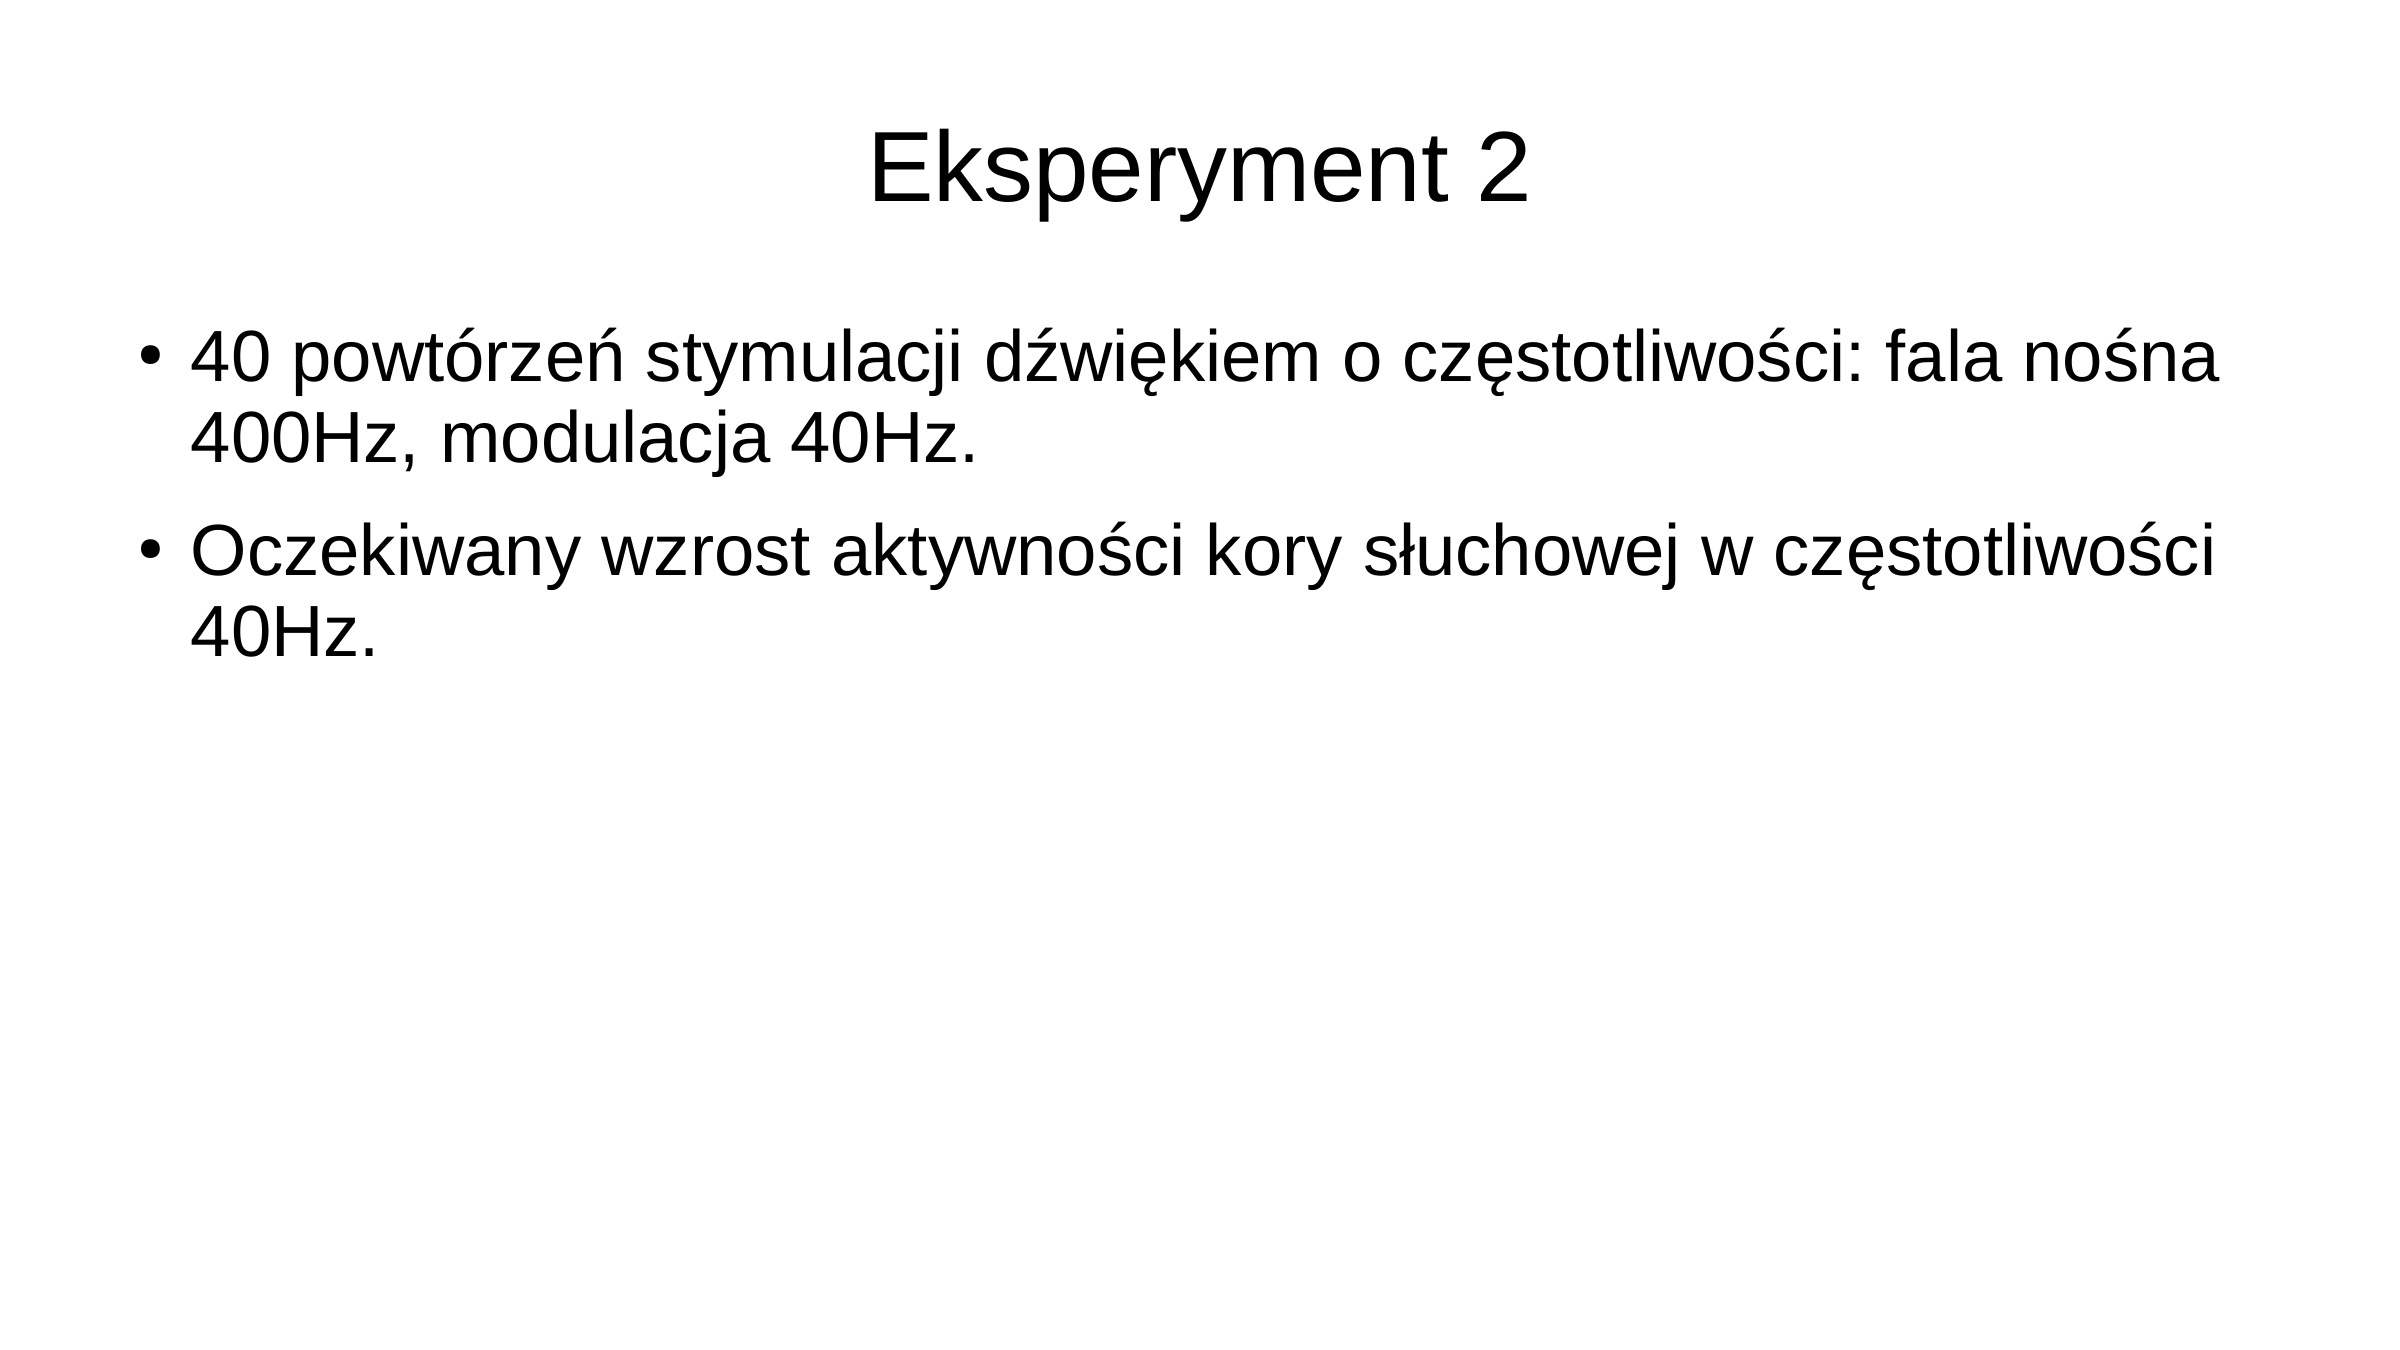

# Eksperyment 2
40 powtórzeń stymulacji dźwiękiem o częstotliwości: fala nośna 400Hz, modulacja 40Hz.
Oczekiwany wzrost aktywności kory słuchowej w częstotliwości 40Hz.